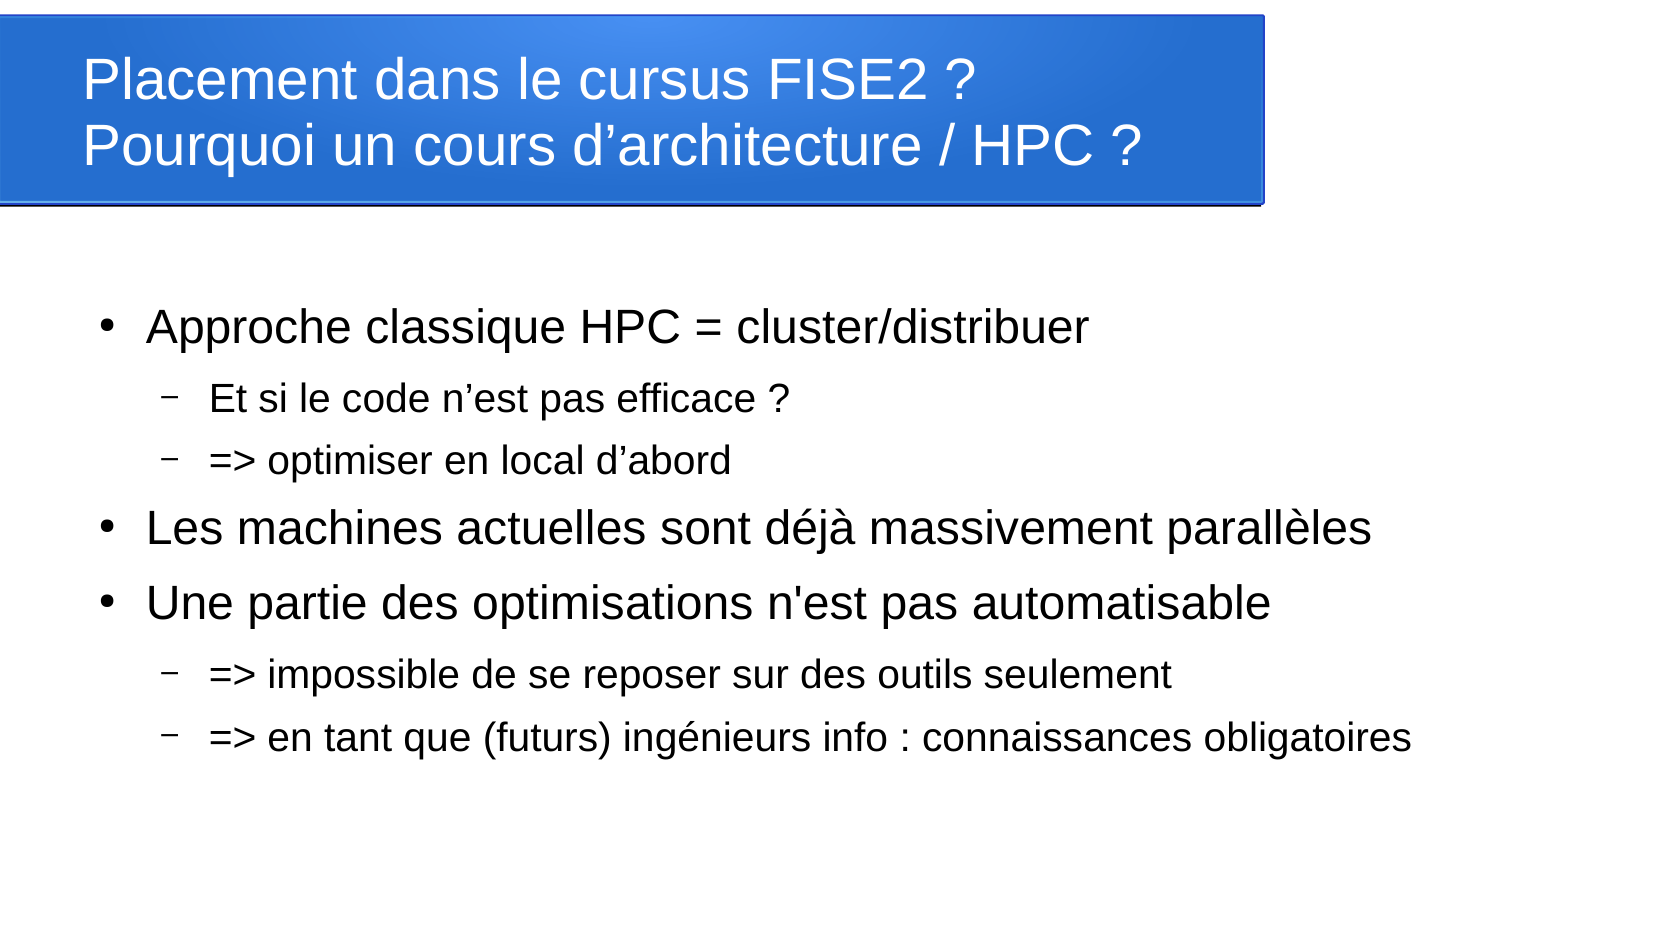

# Placement dans le cursus FISE2 ? Pourquoi un cours d’architecture / HPC ?
Approche classique HPC = cluster/distribuer
Et si le code n’est pas efficace ?
=> optimiser en local d’abord
Les machines actuelles sont déjà massivement parallèles
Une partie des optimisations n'est pas automatisable
=> impossible de se reposer sur des outils seulement
=> en tant que (futurs) ingénieurs info : connaissances obligatoires